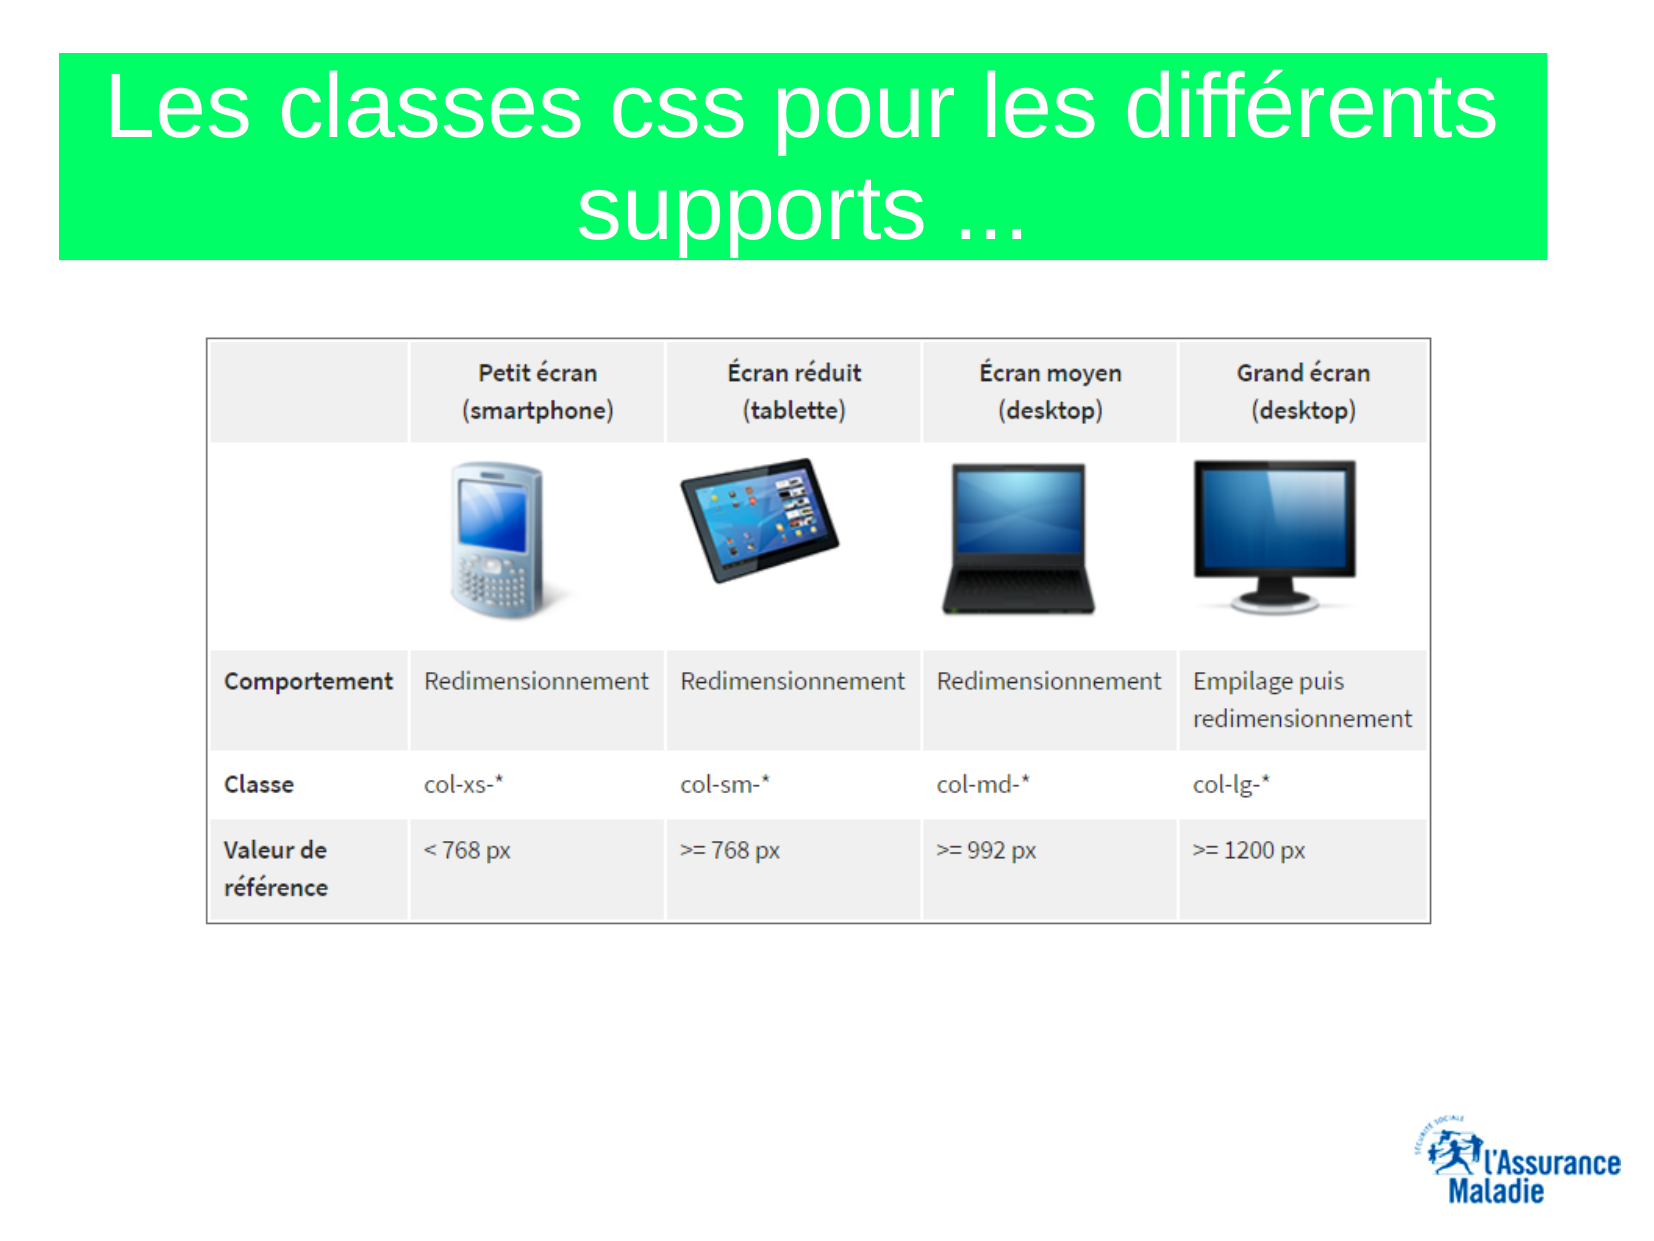

# Les classes css pour les différents supports ...